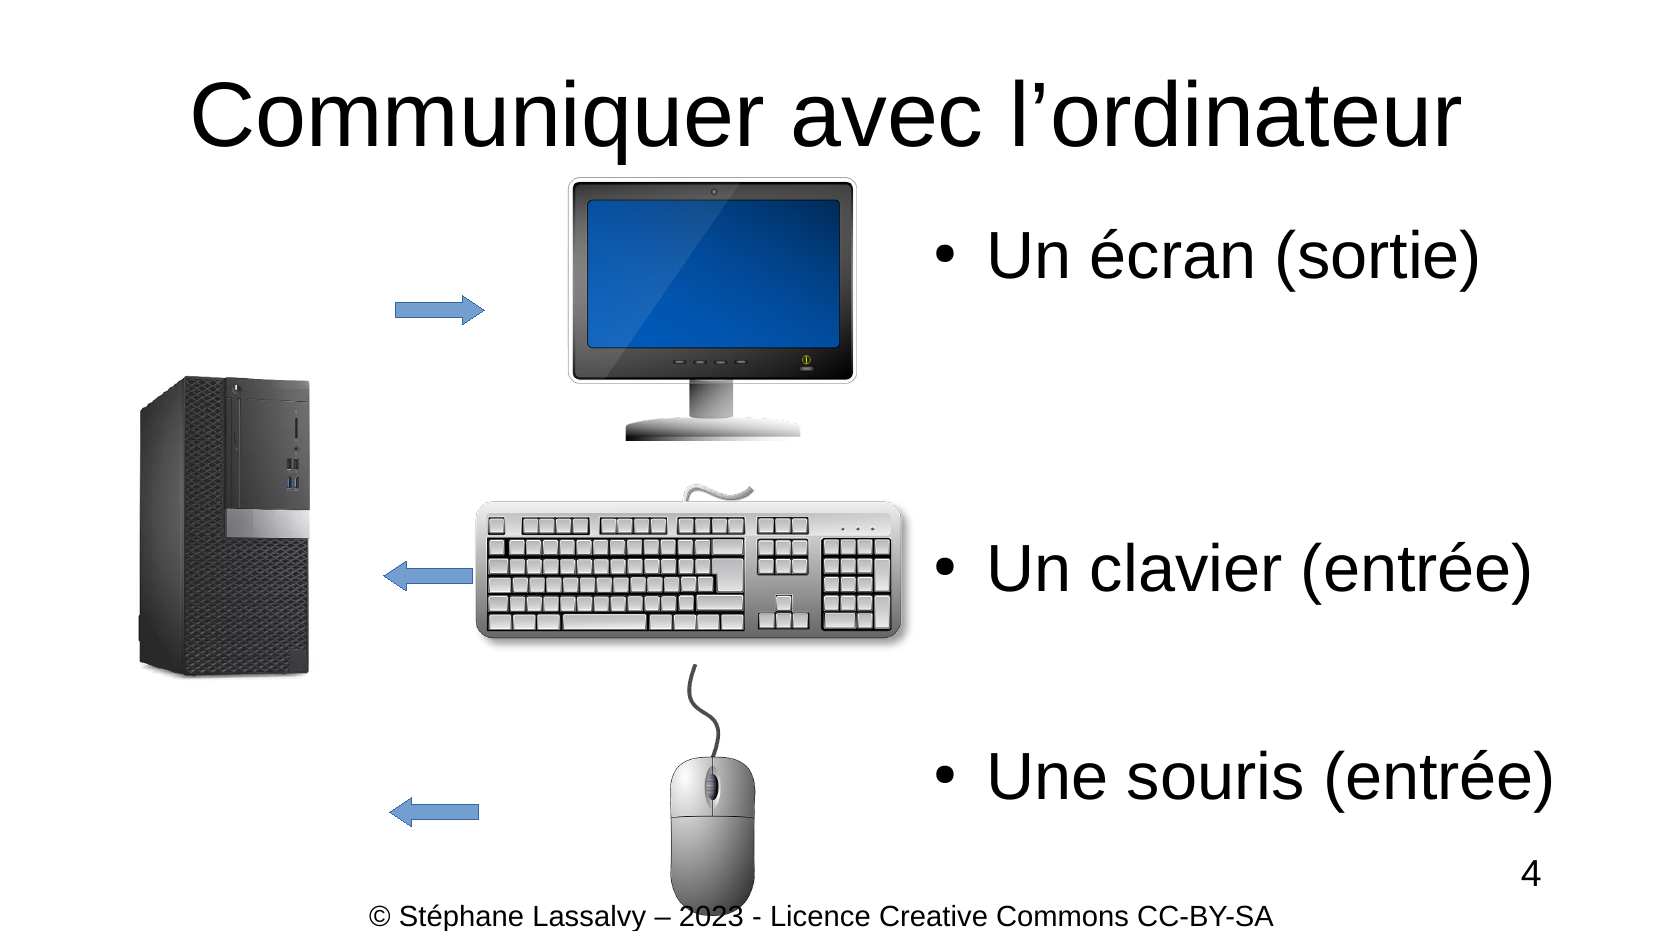

# Communiquer avec l’ordinateur
Un écran (sortie)
Un clavier (entrée)
Une souris (entrée)
© Stéphane Lassalvy – 2023 - Licence Creative Commons CC-BY-SA